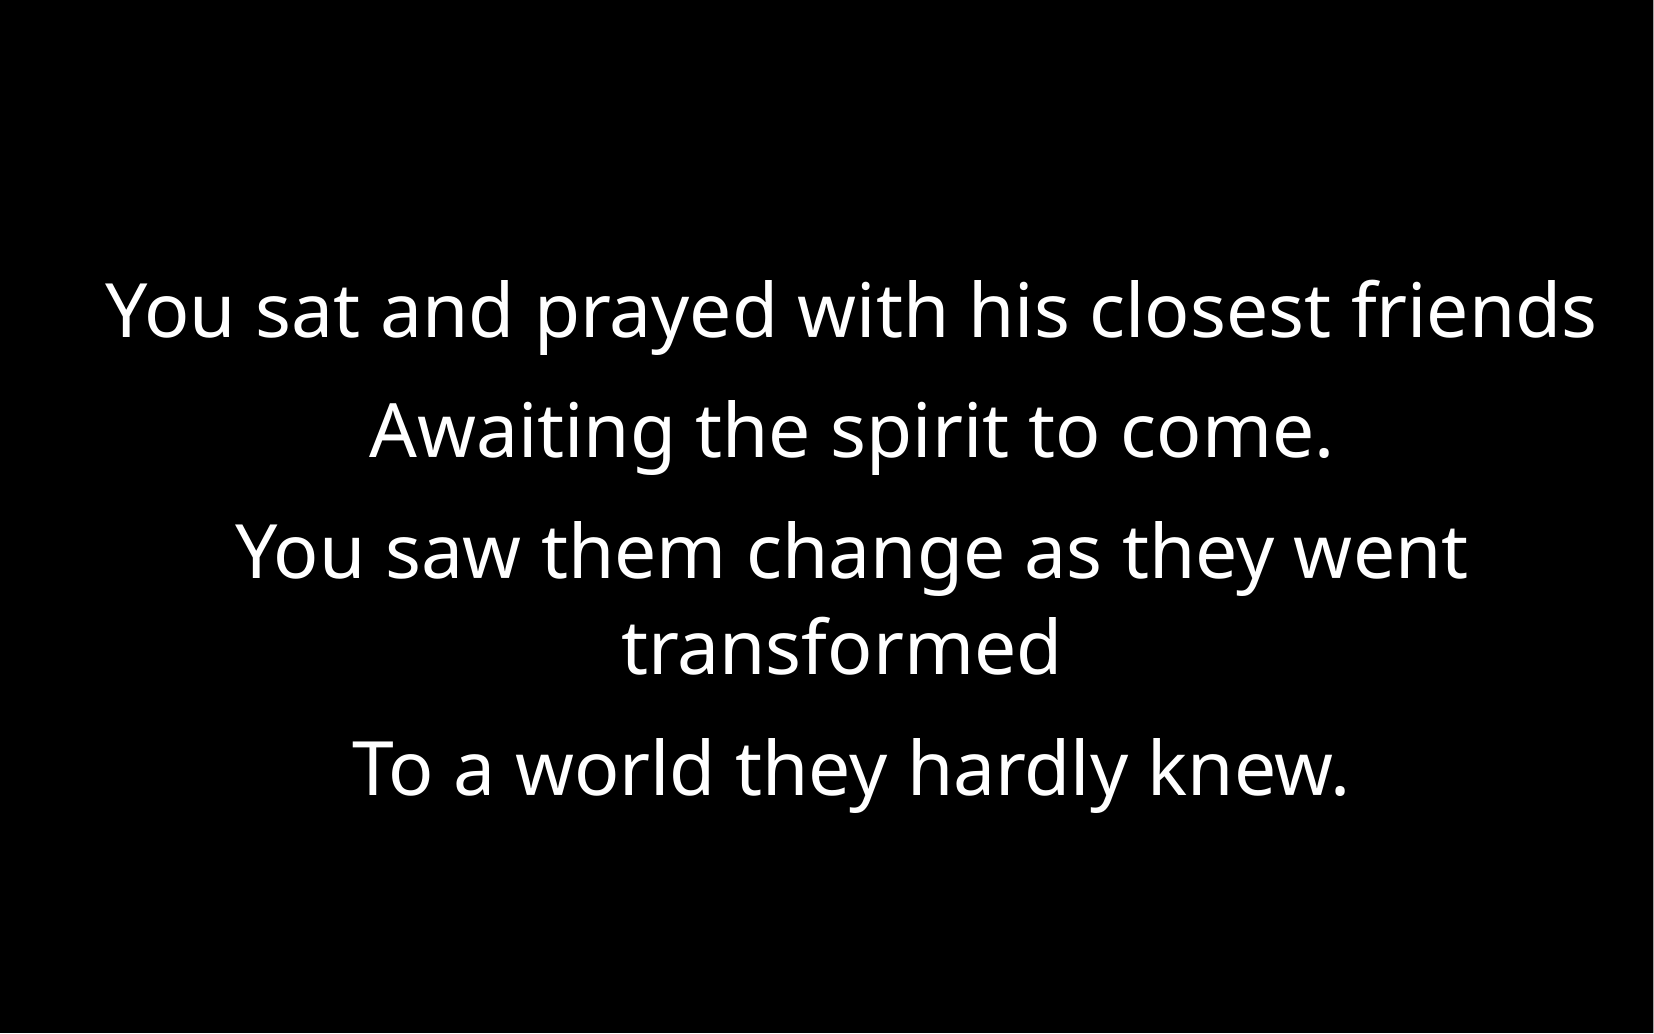

#
You sat and prayed with his closest friends
Awaiting the spirit to come.
You saw them change as they went transformed
To a world they hardly knew.